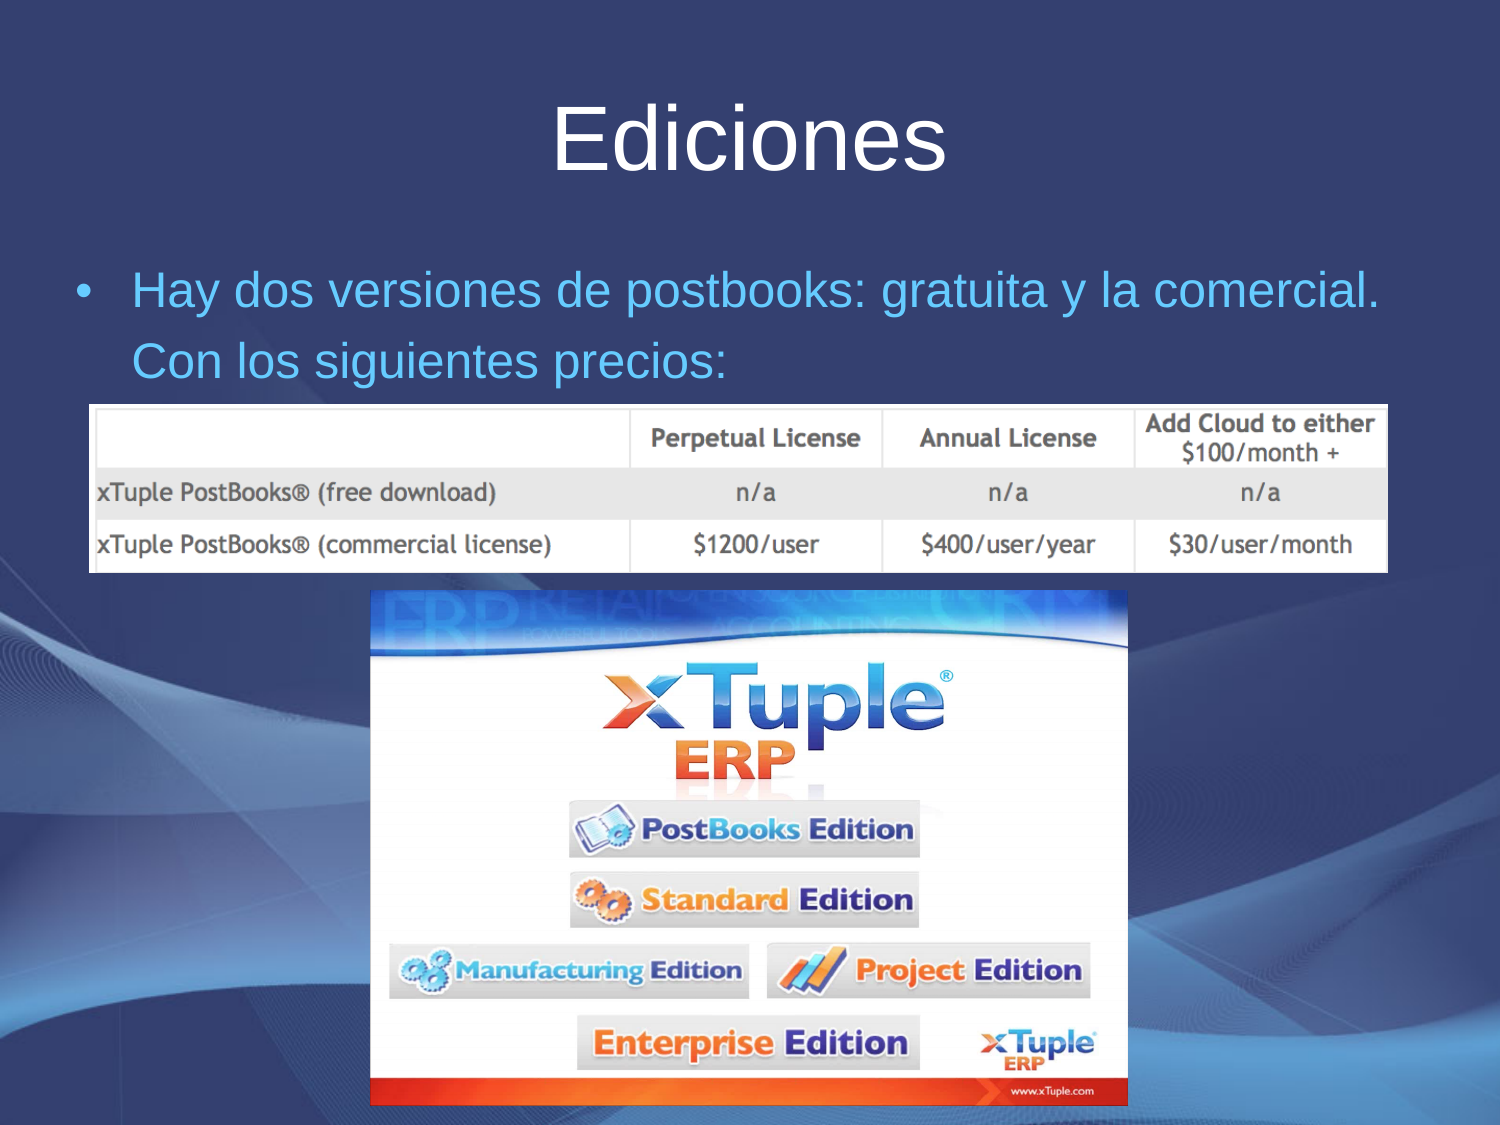

# Ediciones
Hay dos versiones de postbooks: gratuita y la comercial. Con los siguientes precios: